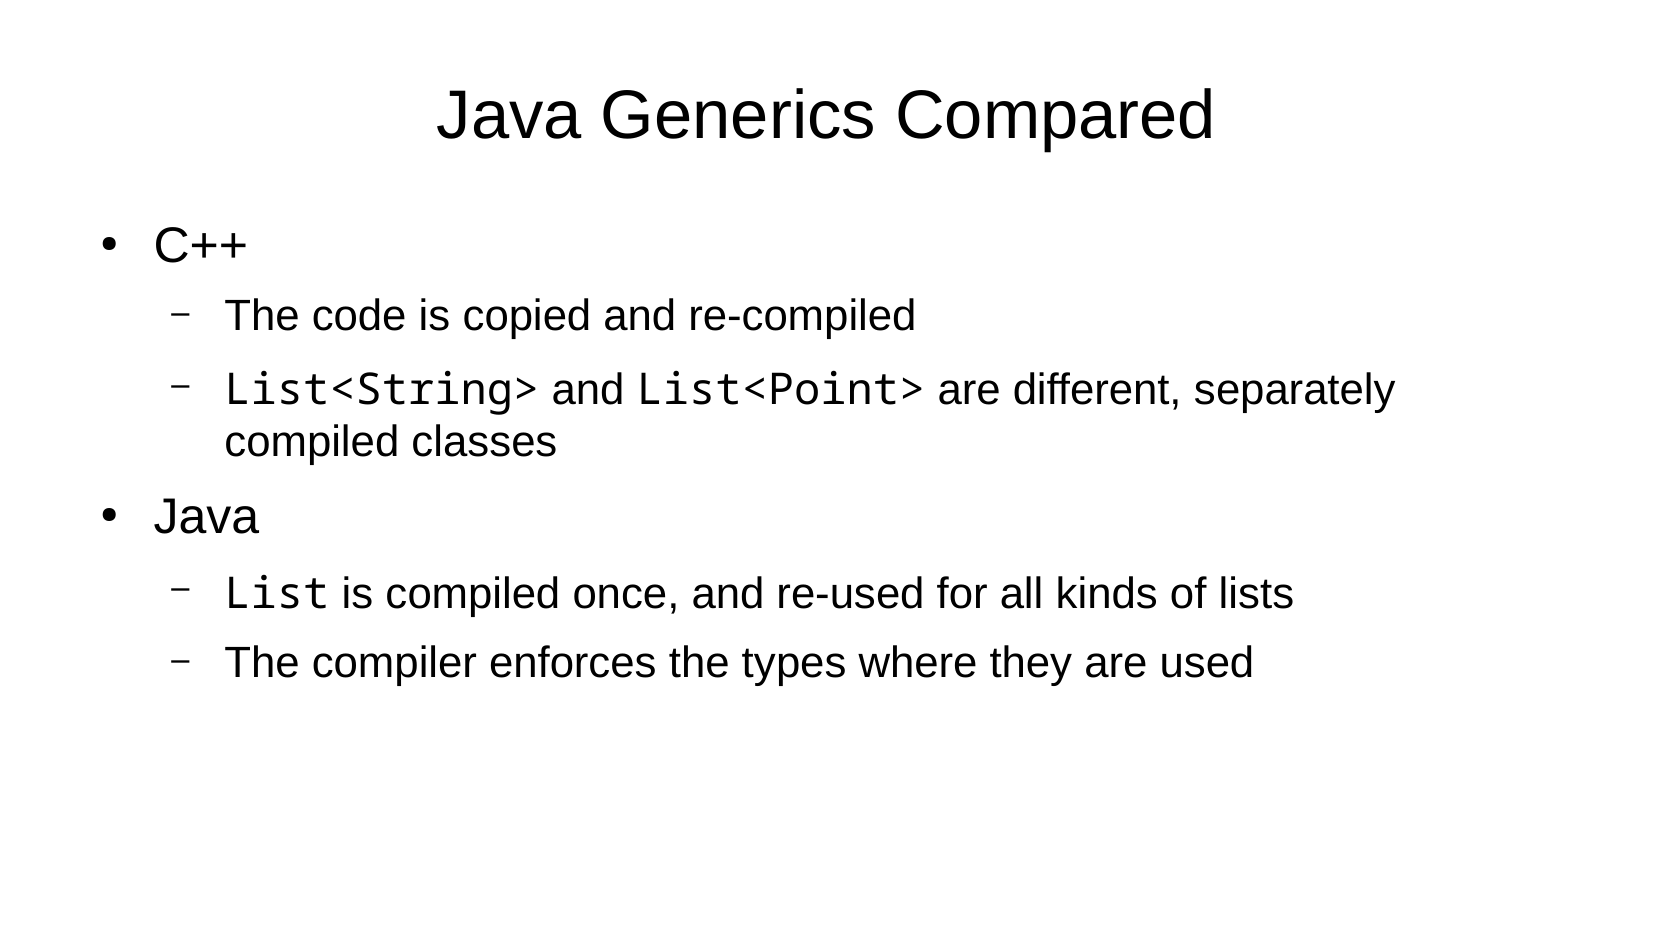

# Java Generics Compared
C++
The code is copied and re-compiled
List<String> and List<Point> are different, separately compiled classes
Java
List is compiled once, and re-used for all kinds of lists
The compiler enforces the types where they are used